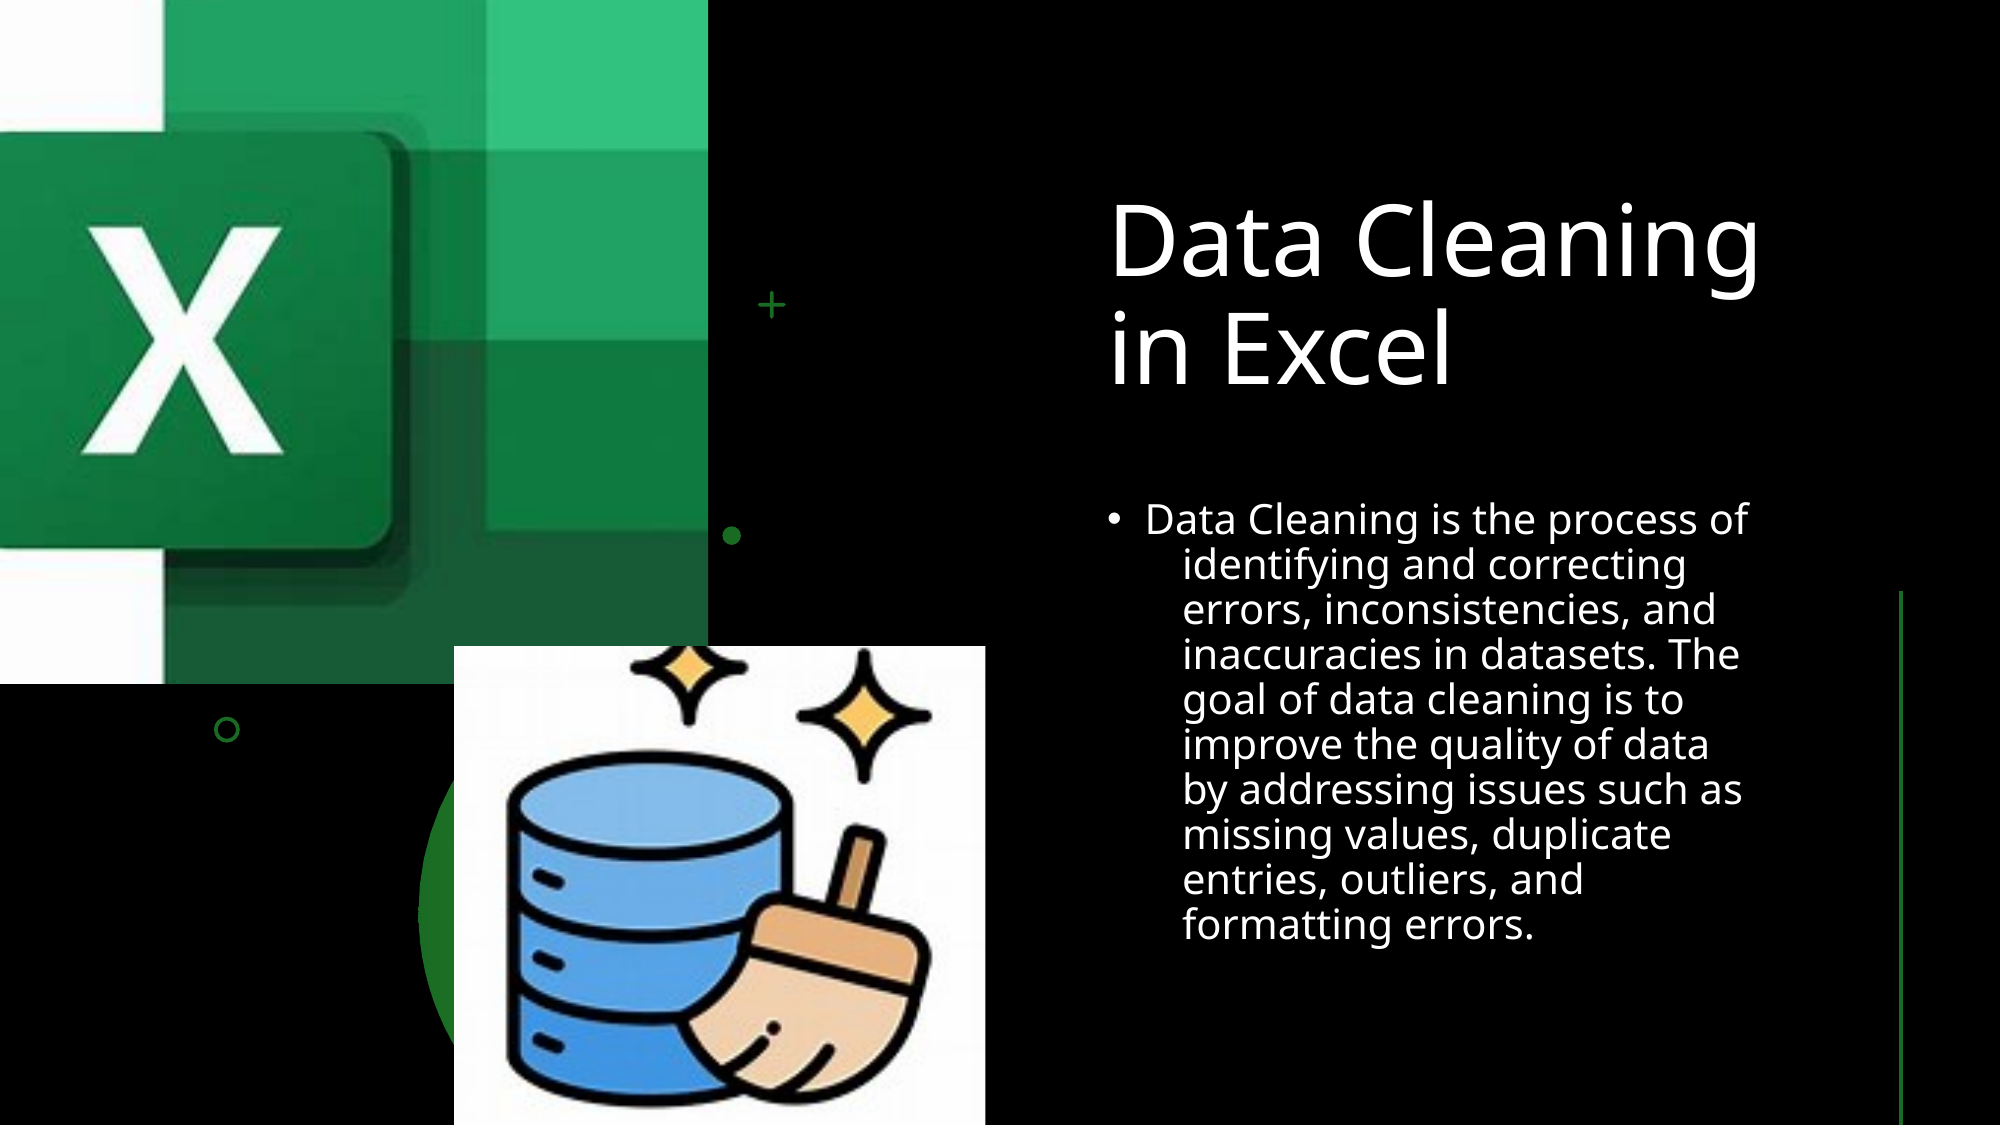

# Data Cleaning in Excel
Data Cleaning is the process of identifying and correcting errors, inconsistencies, and inaccuracies in datasets. The goal of data cleaning is to improve the quality of data by addressing issues such as missing values, duplicate entries, outliers, and formatting errors.